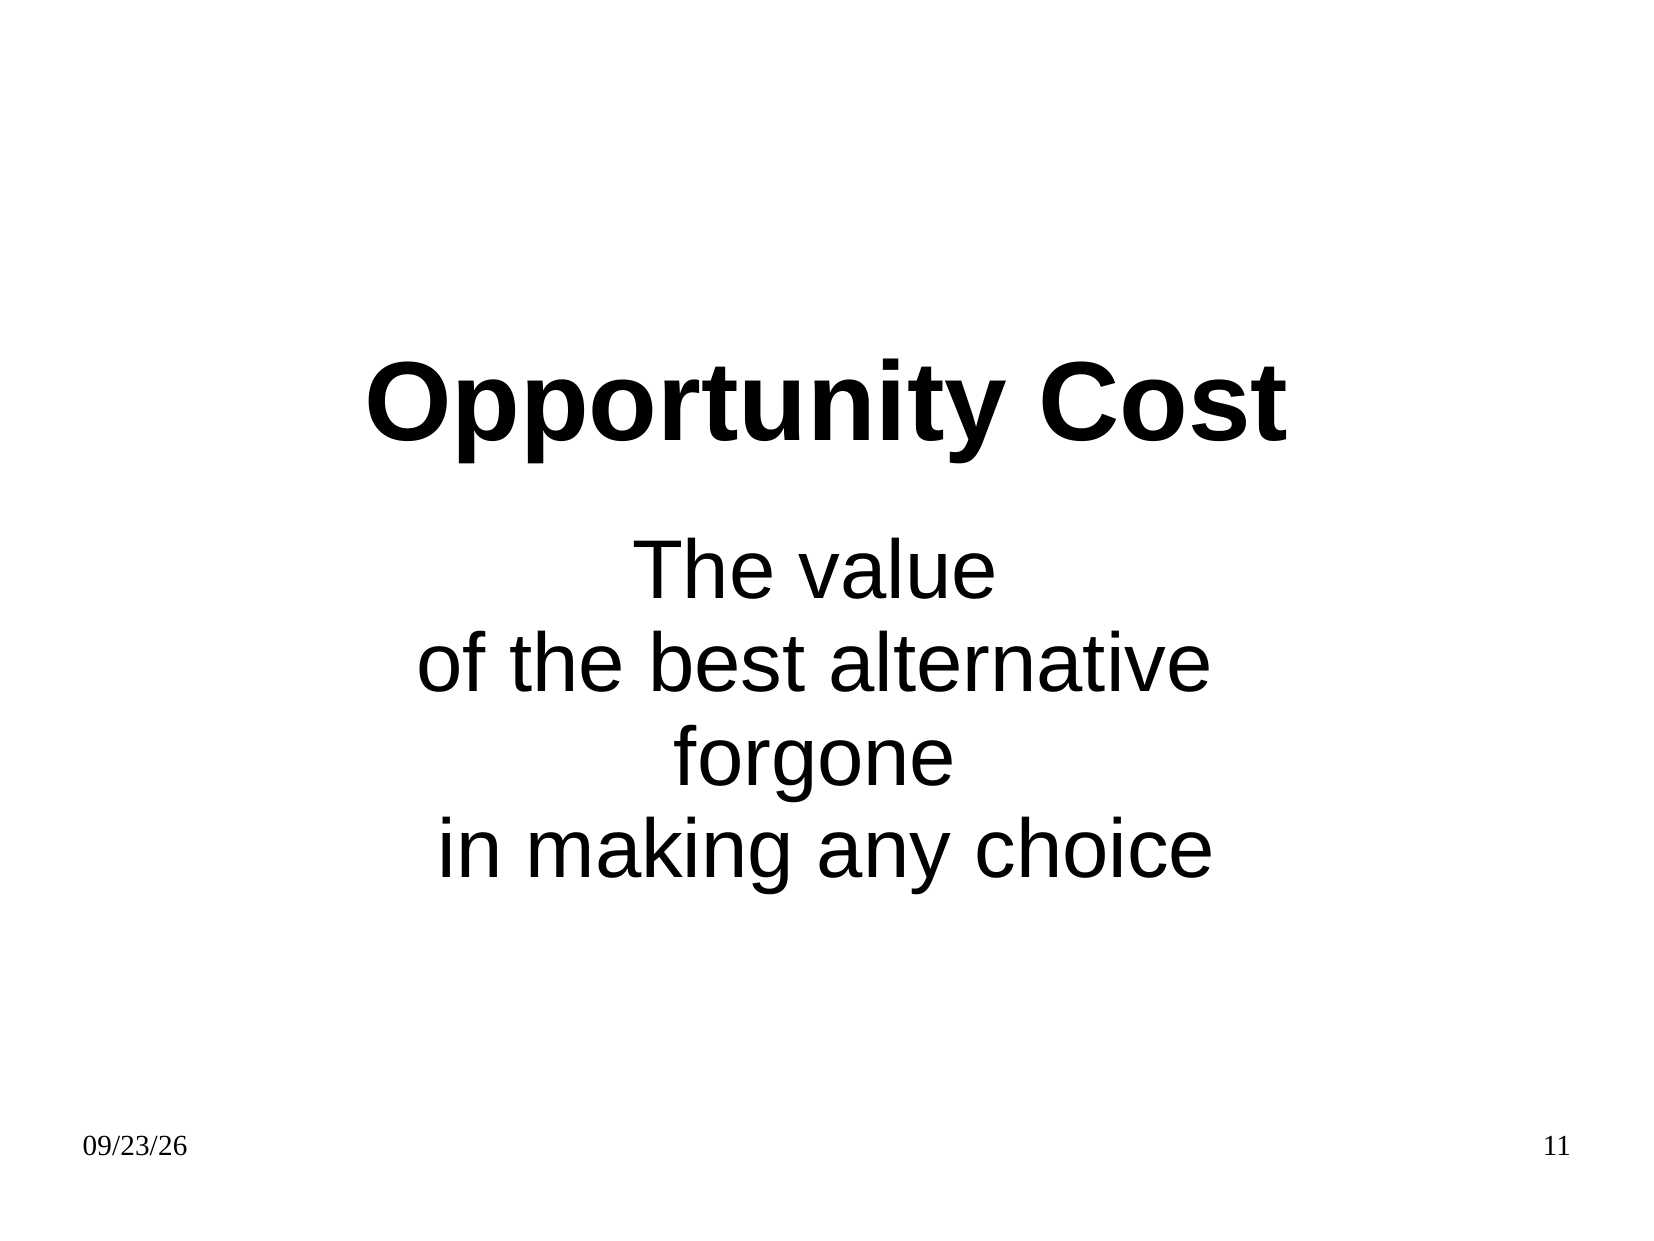

# Opportunity Cost
The value
of the best alternative
forgone
in making any choice
11